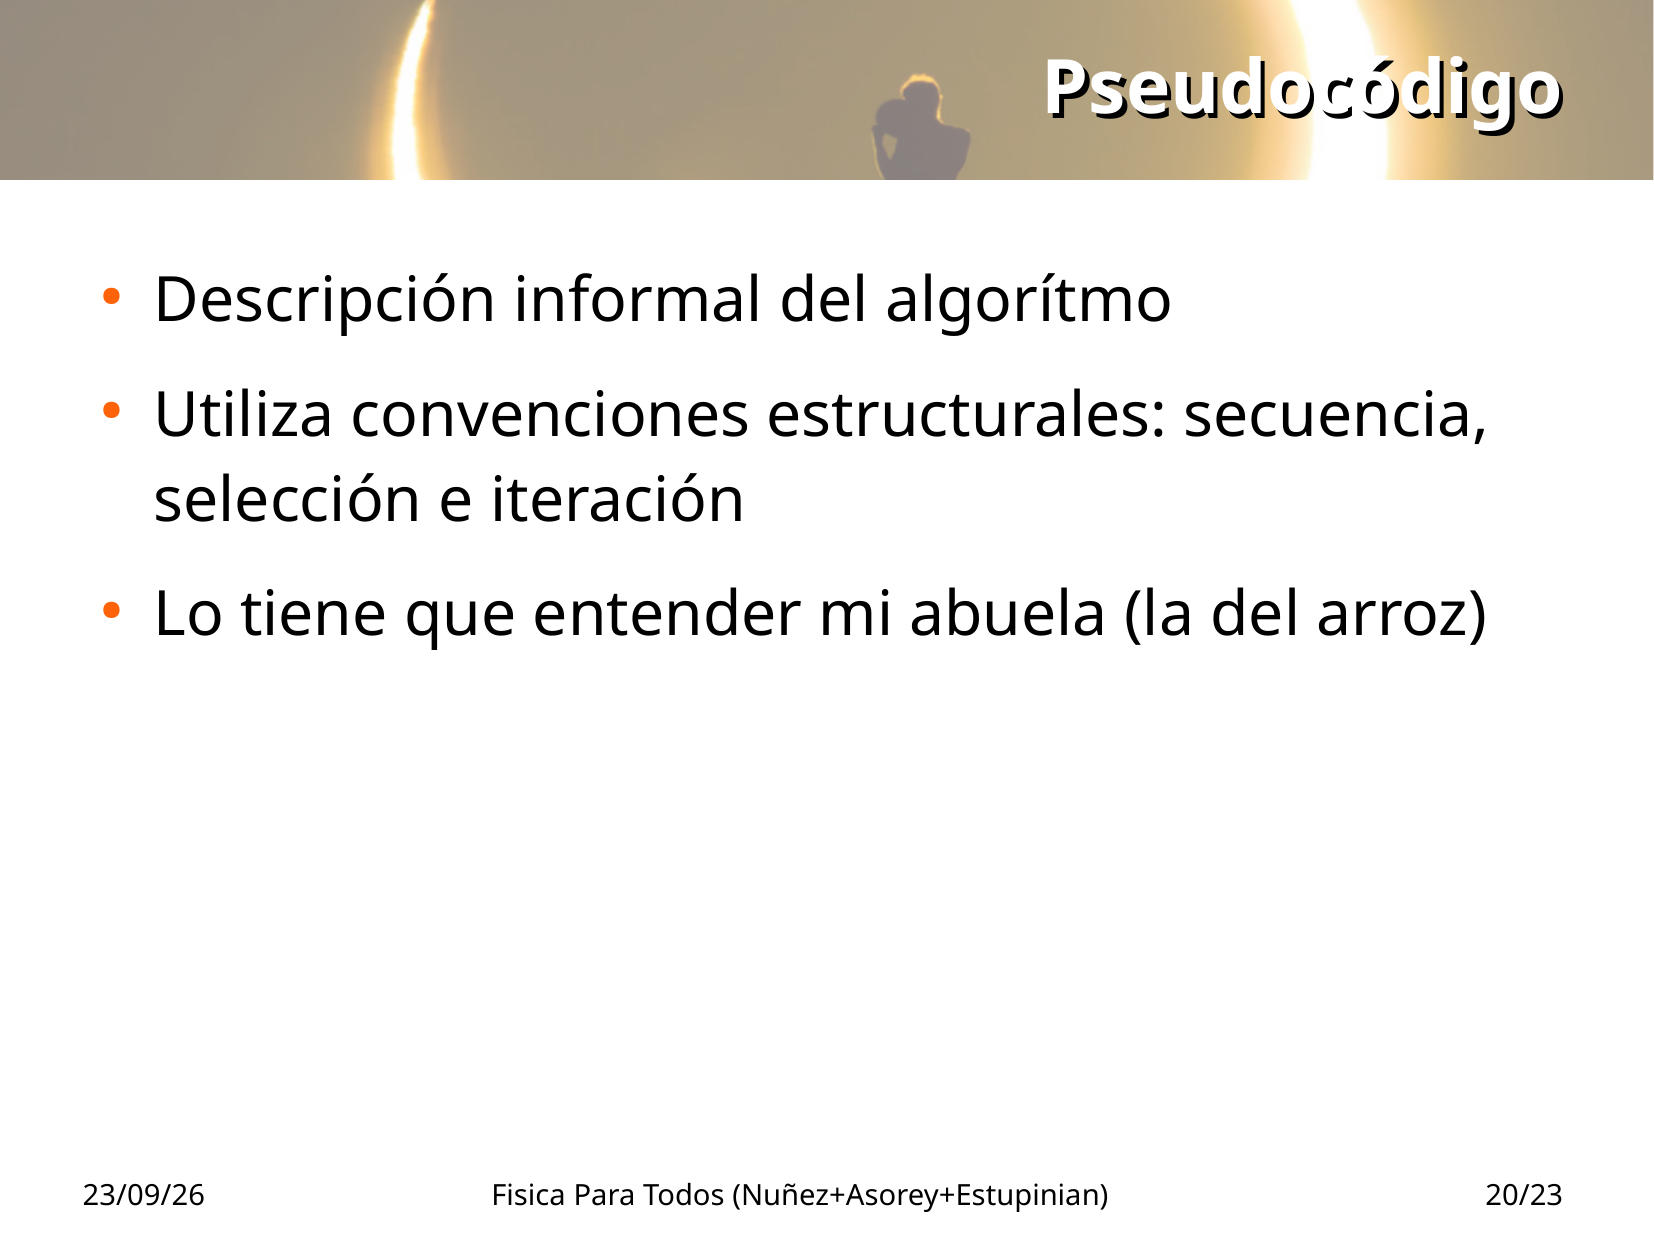

# Pseudocódigo
Descripción informal del algorítmo
Utiliza convenciones estructurales: secuencia, selección e iteración
Lo tiene que entender mi abuela (la del arroz)
Fisica Para Todos (Nuñez+Asorey+Estupinian)
20